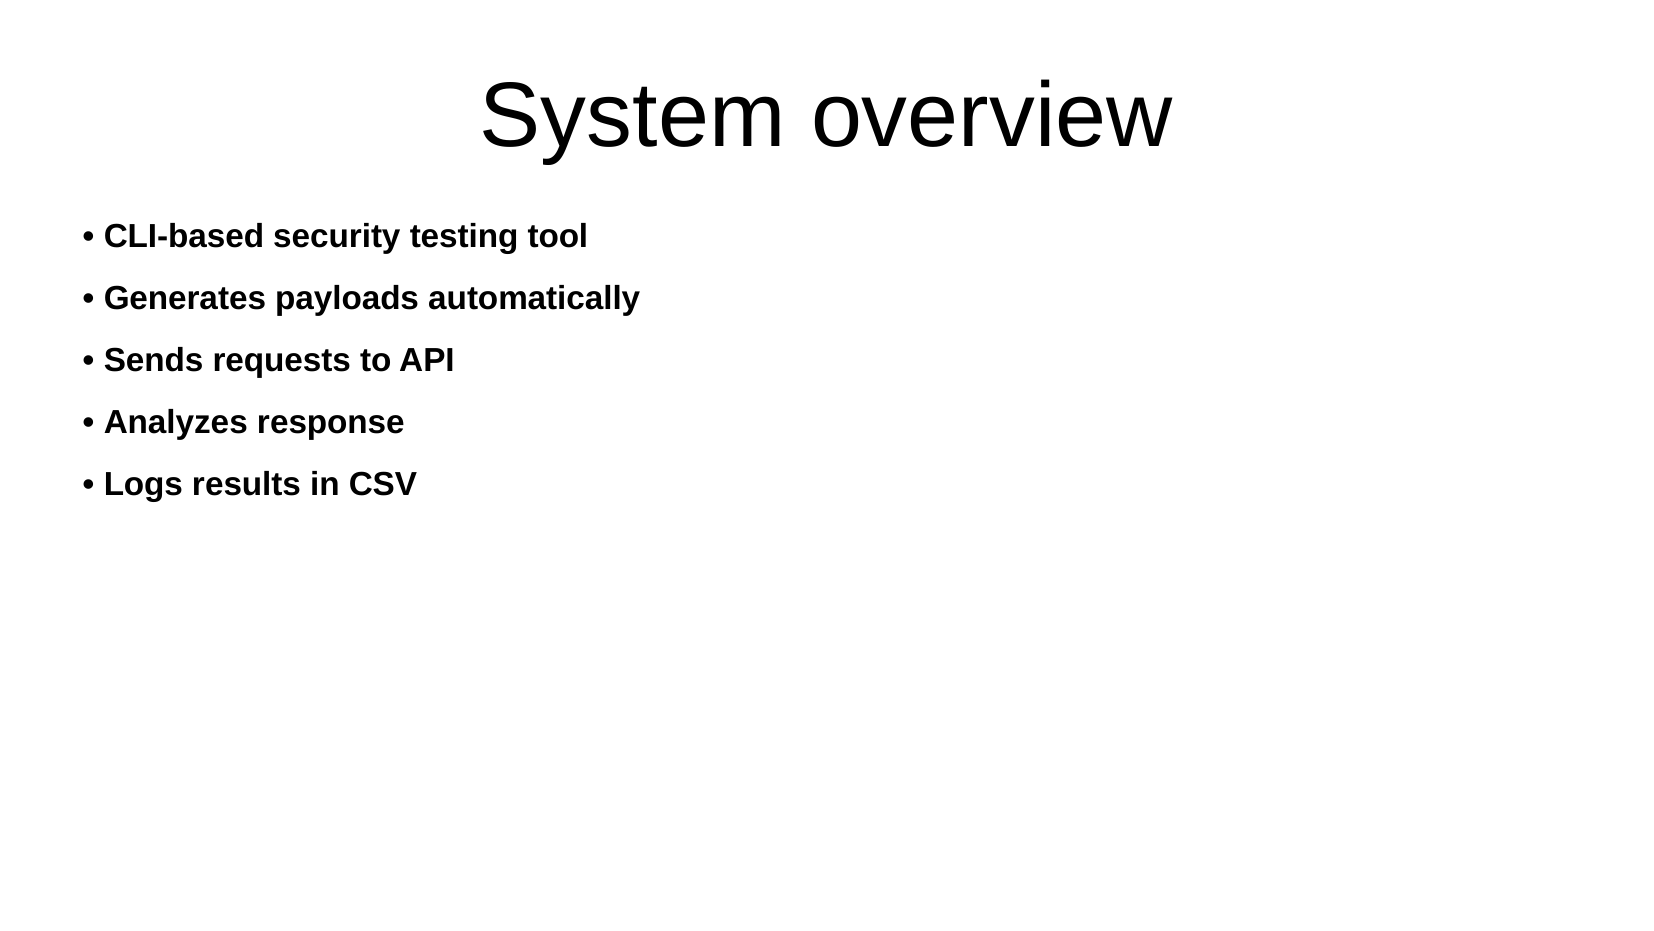

# System overview
• CLI-based security testing tool
• Generates payloads automatically
• Sends requests to API
• Analyzes response
• Logs results in CSV